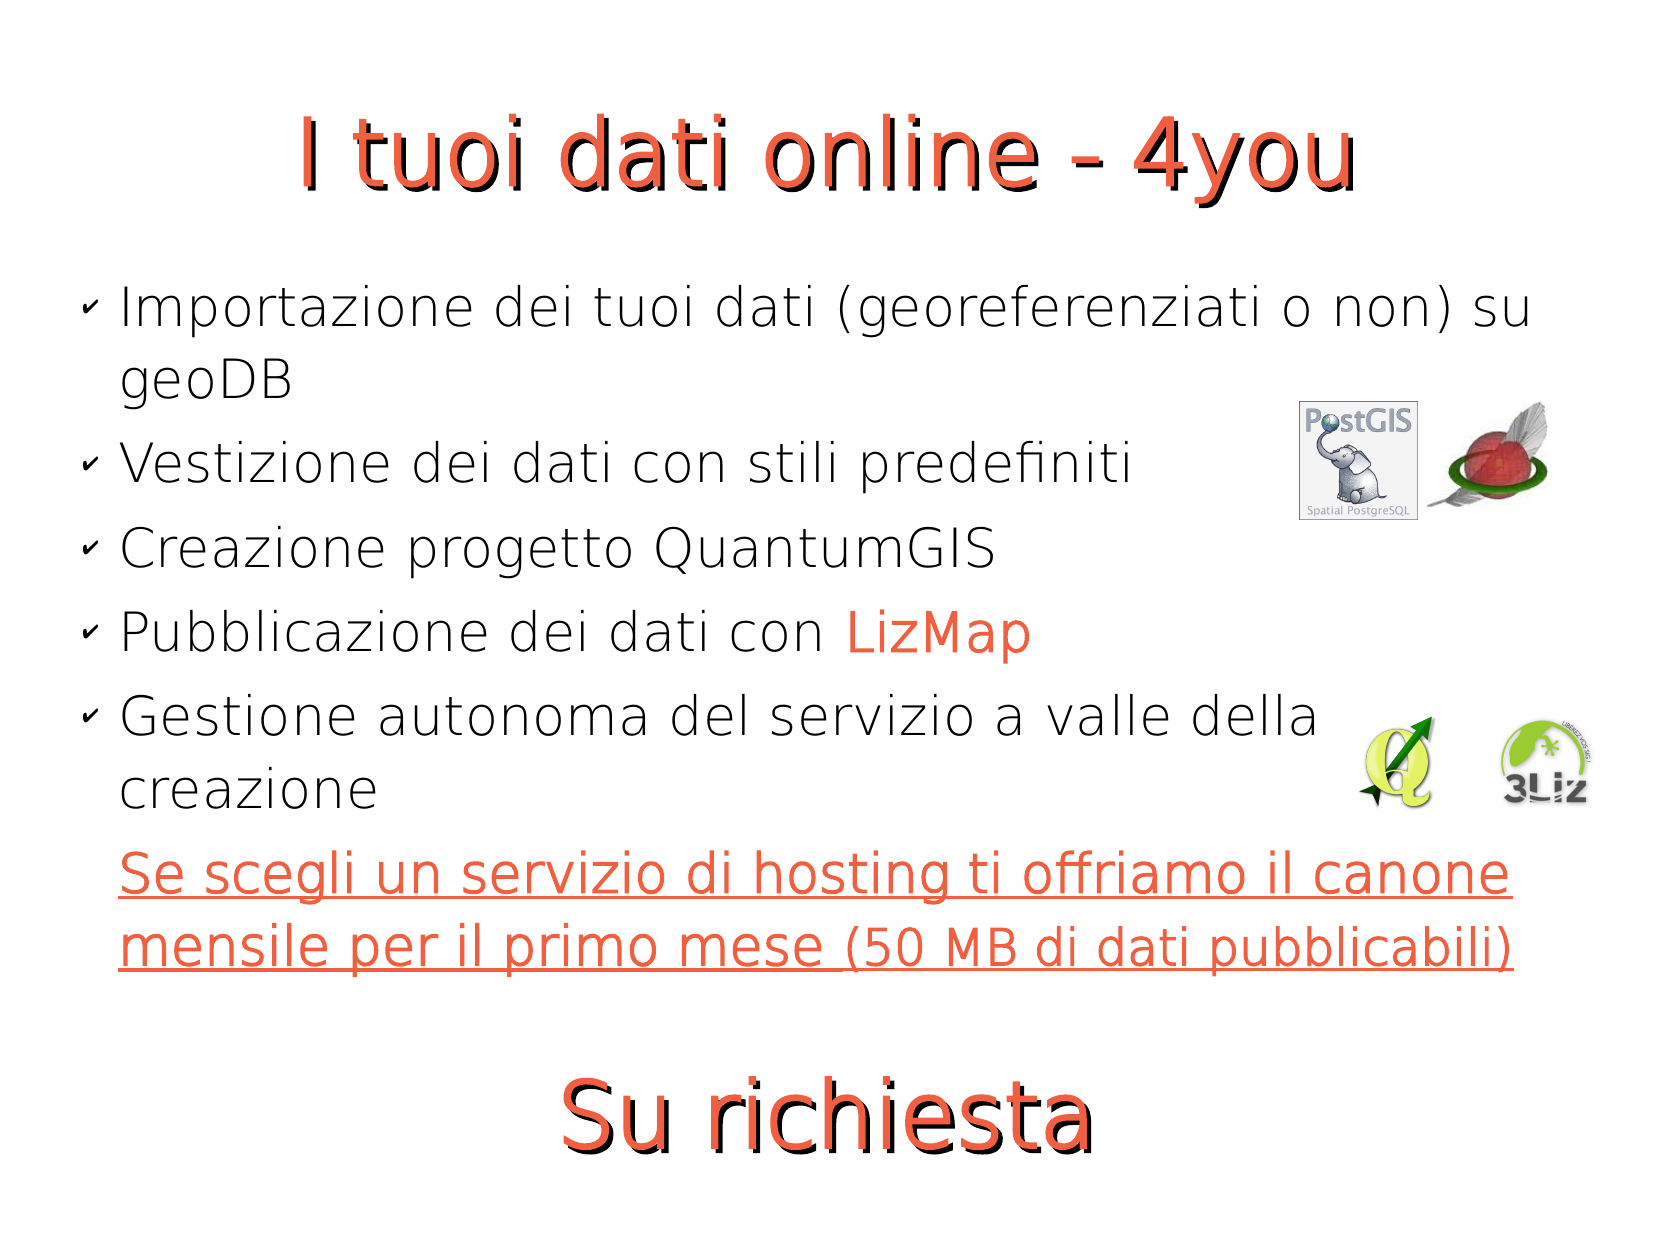

# I tuoi dati online - 4you
Importazione dei tuoi dati (georeferenziati o non) su geoDB
Vestizione dei dati con stili predefiniti
Creazione progetto QuantumGIS
Pubblicazione dei dati con LizMap
Gestione autonoma del servizio a valle della creazione
Se scegli un servizio di hosting ti offriamo il canone mensile per il primo mese (50 MB di dati pubblicabili)
Su richiesta